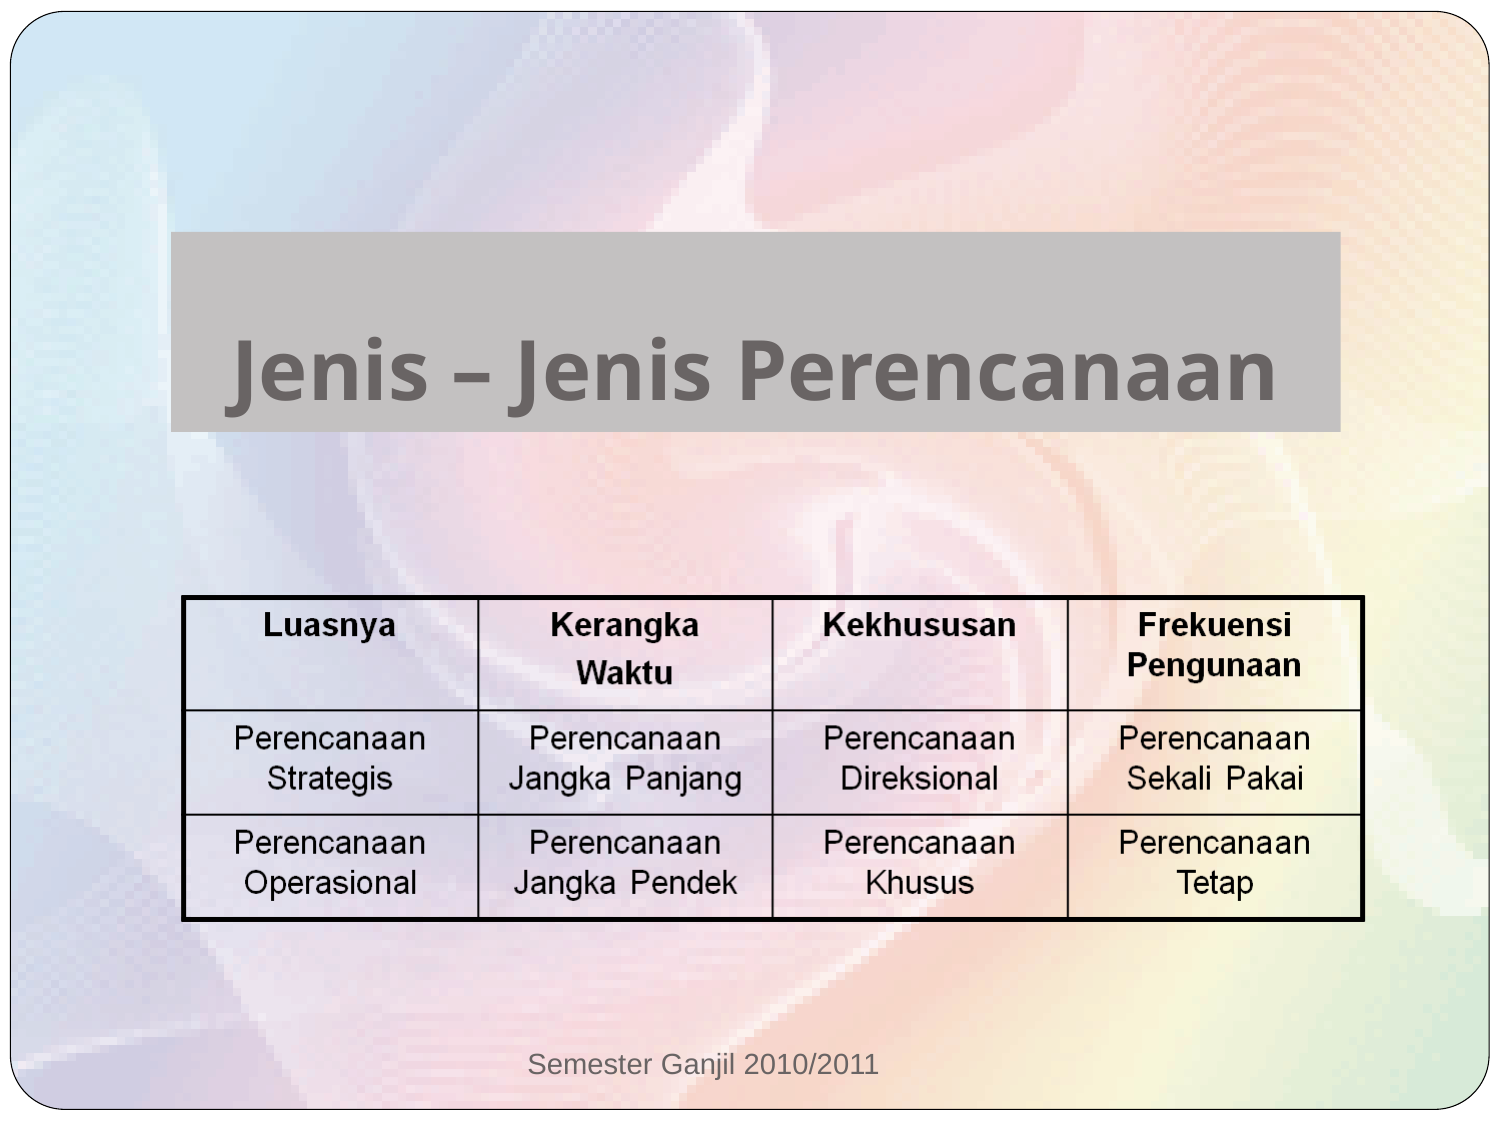

# Jenis – Jenis Perencanaan
Semester Ganjil 2010/2011